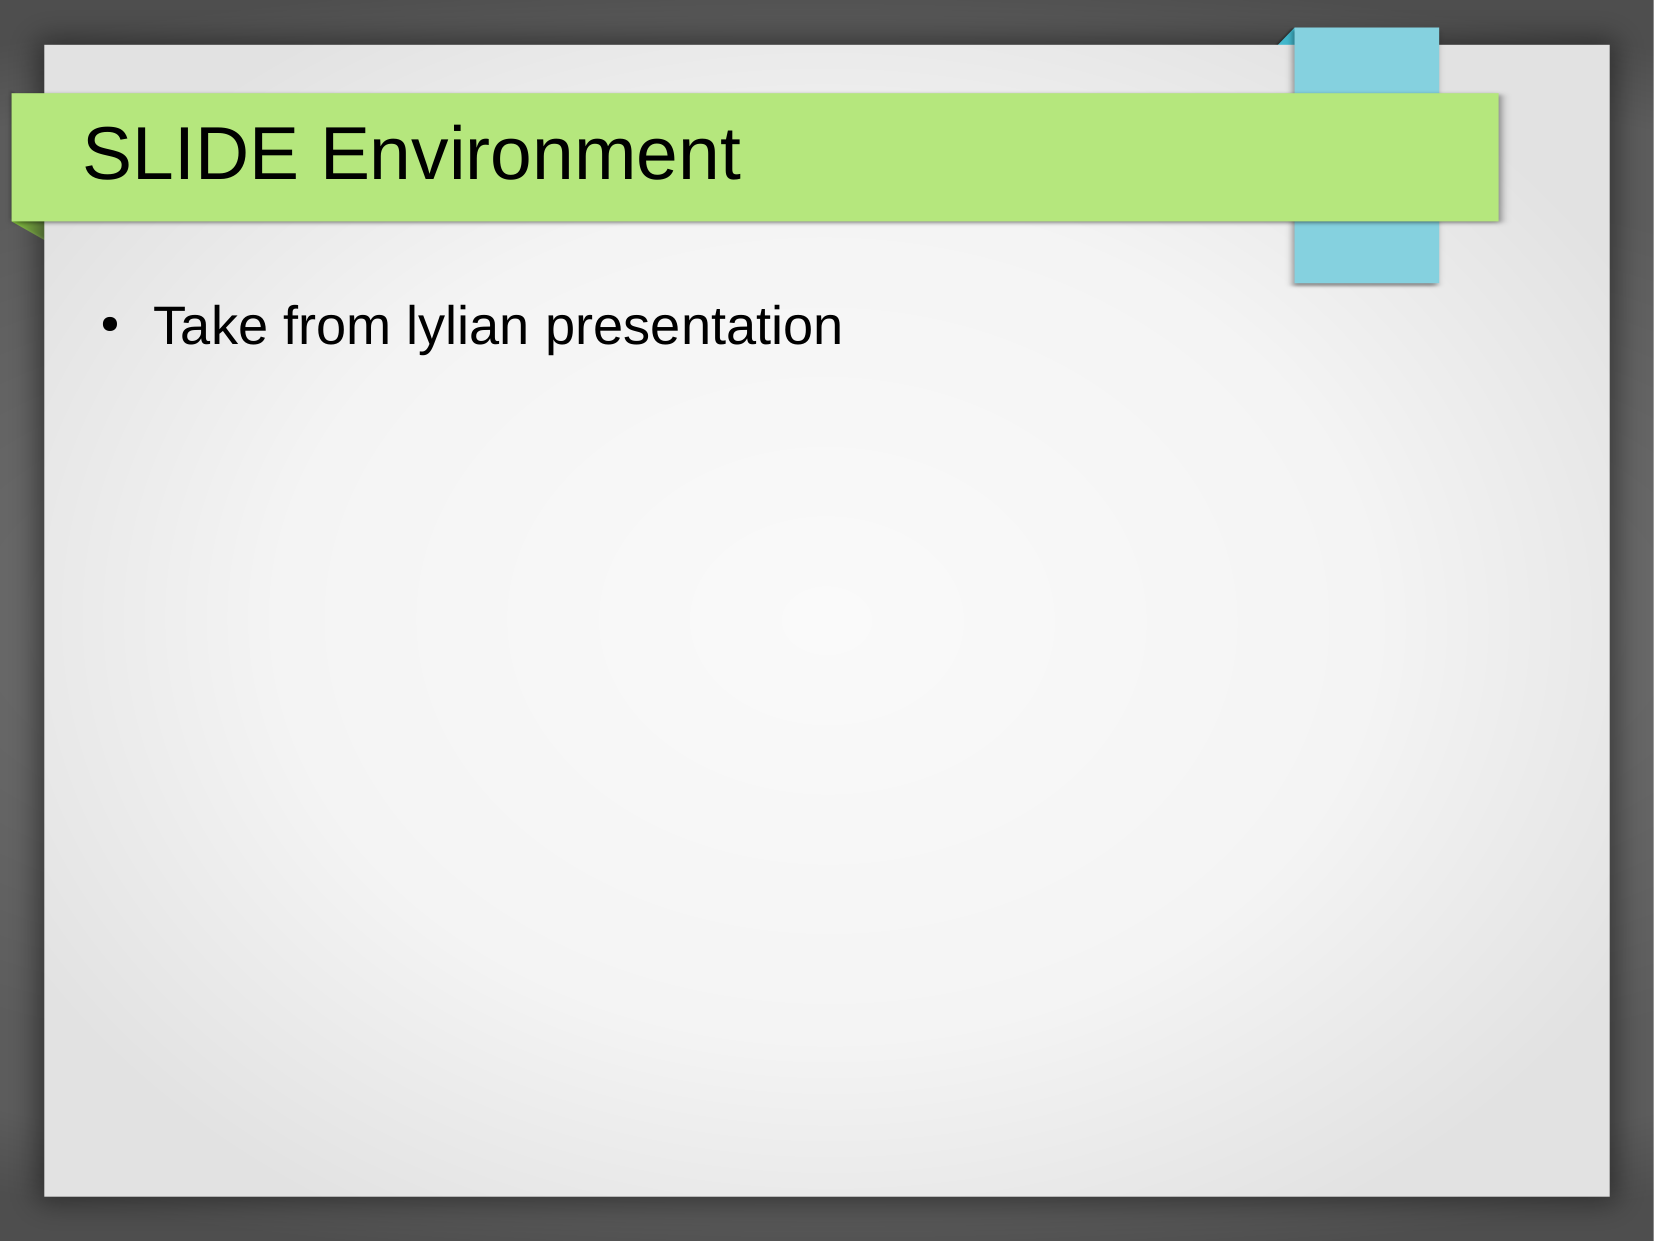

# SLIDE Environment
Take from lylian presentation